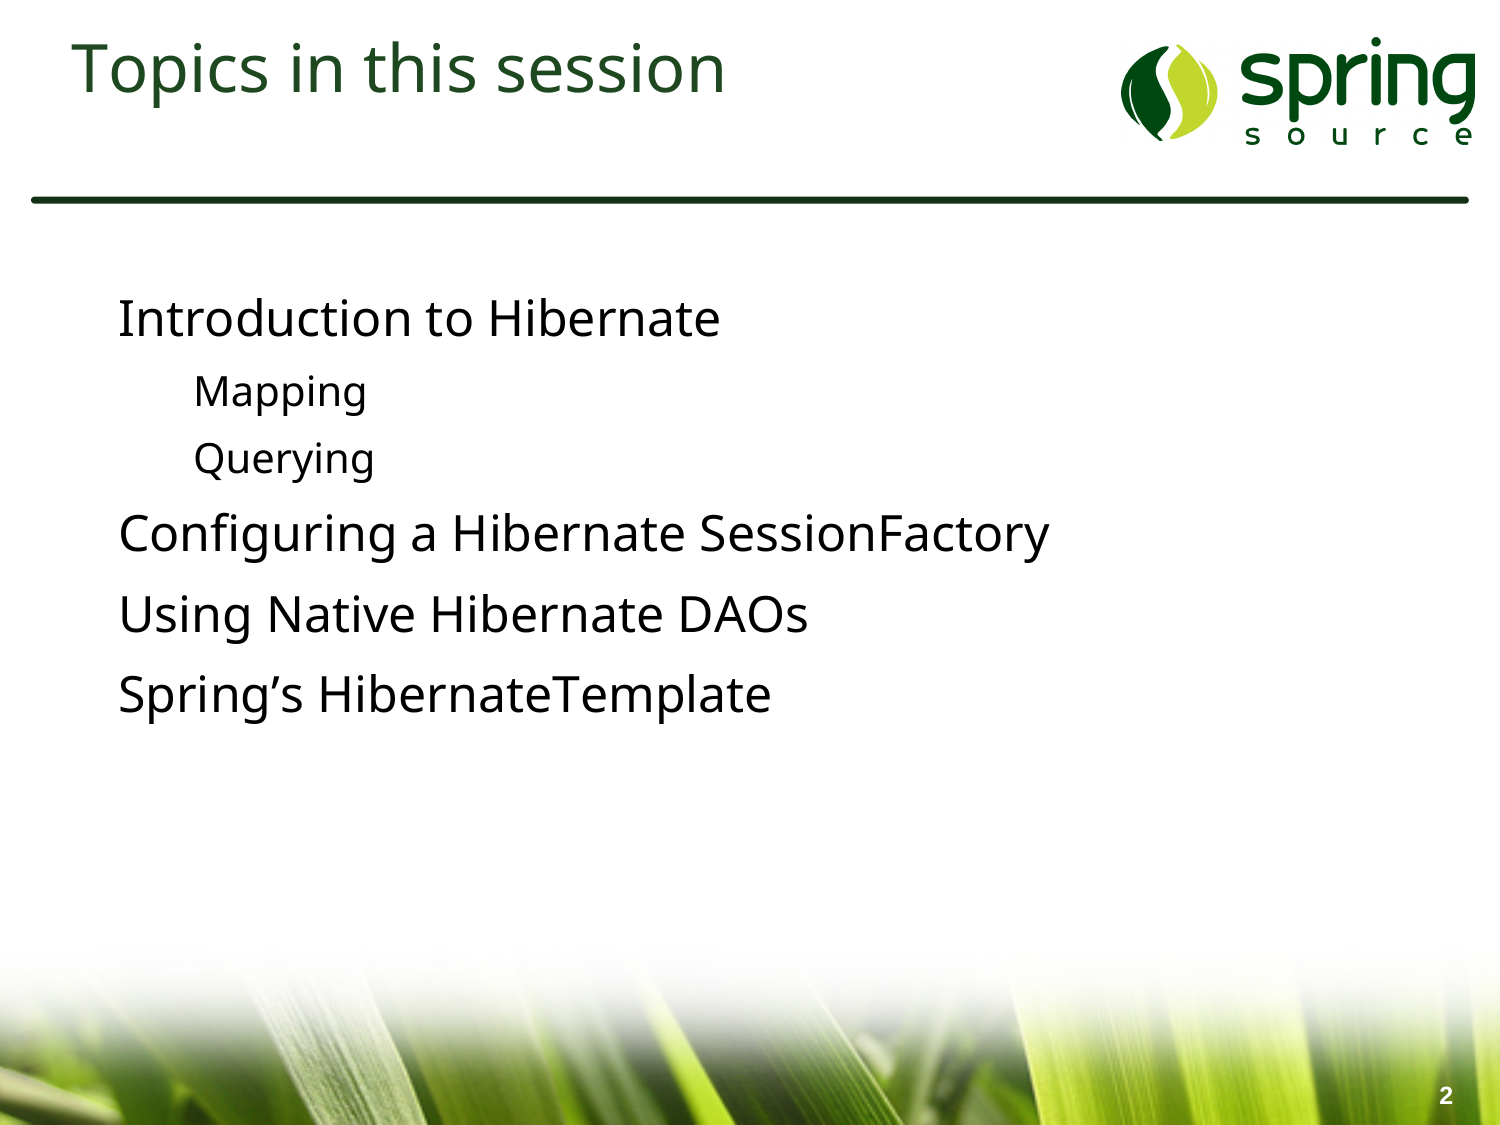

# Topics in this session
Introduction to Hibernate
Mapping
Querying
Configuring a Hibernate SessionFactory
Using Native Hibernate DAOs
Spring’s HibernateTemplate